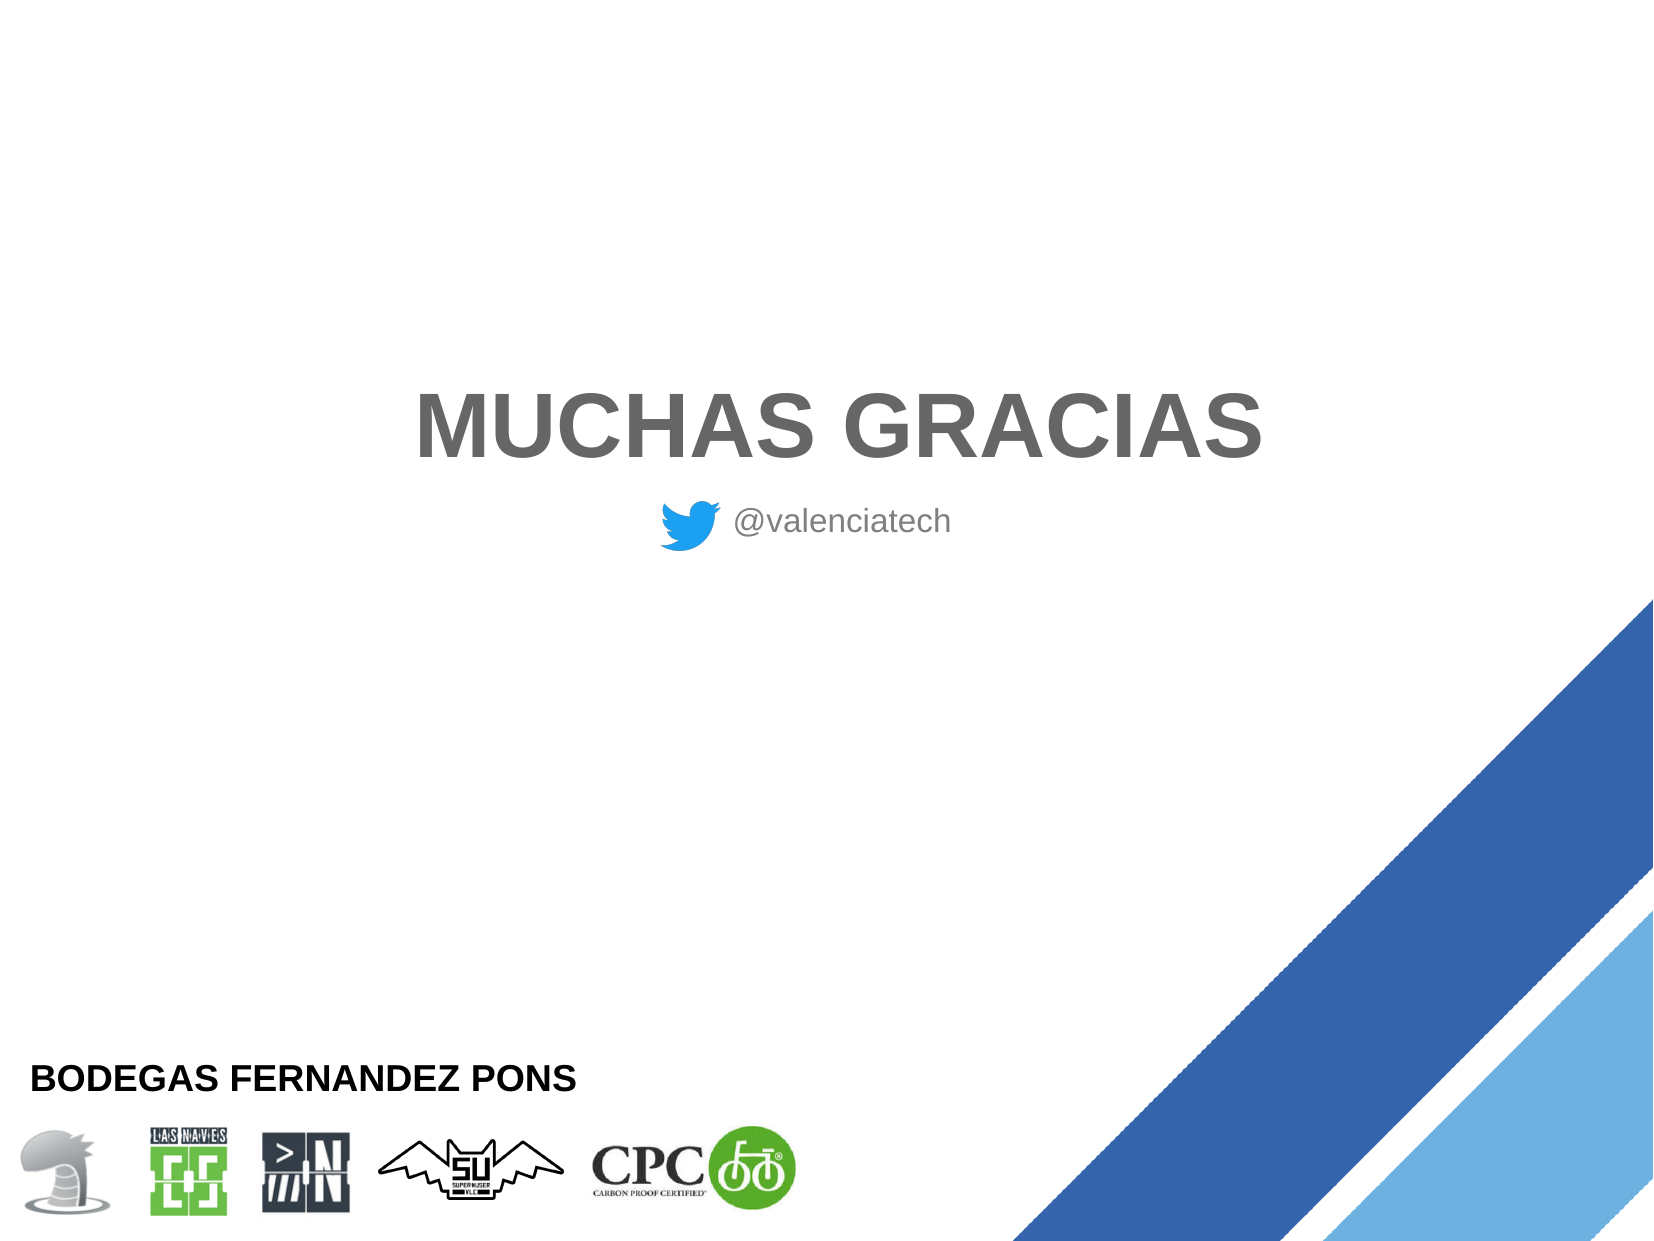

# MUCHAS GRACIAS
@valenciatech
BODEGAS FERNANDEZ PONS